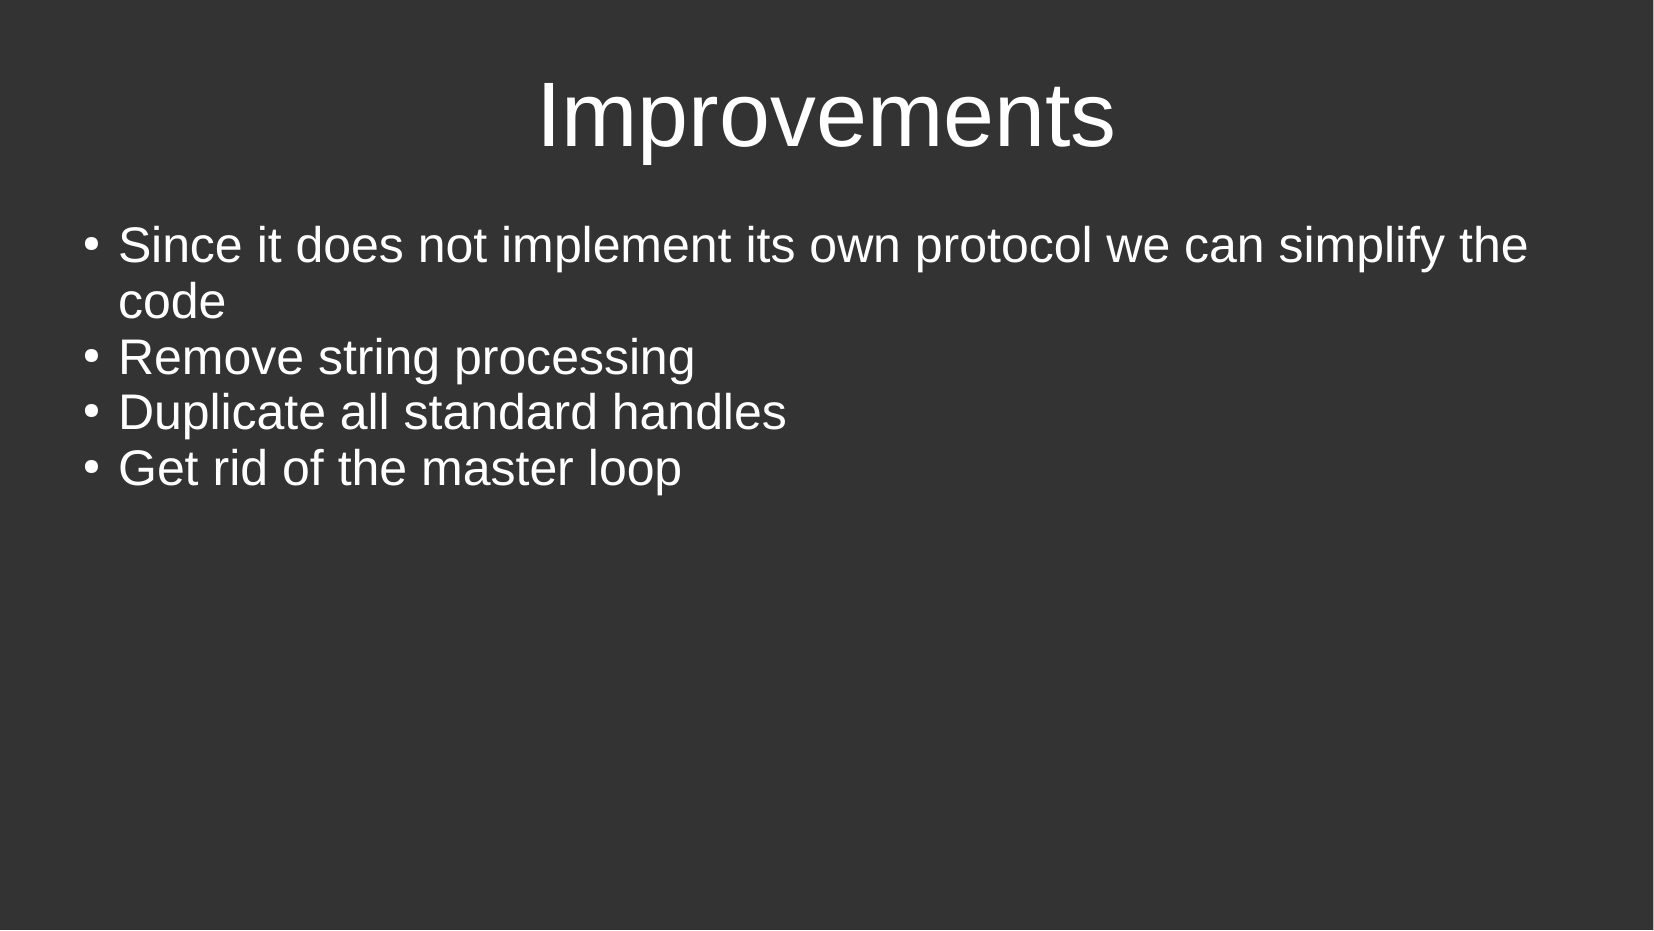

# Improvements
Since it does not implement its own protocol we can simplify the code
Remove string processing
Duplicate all standard handles
Get rid of the master loop